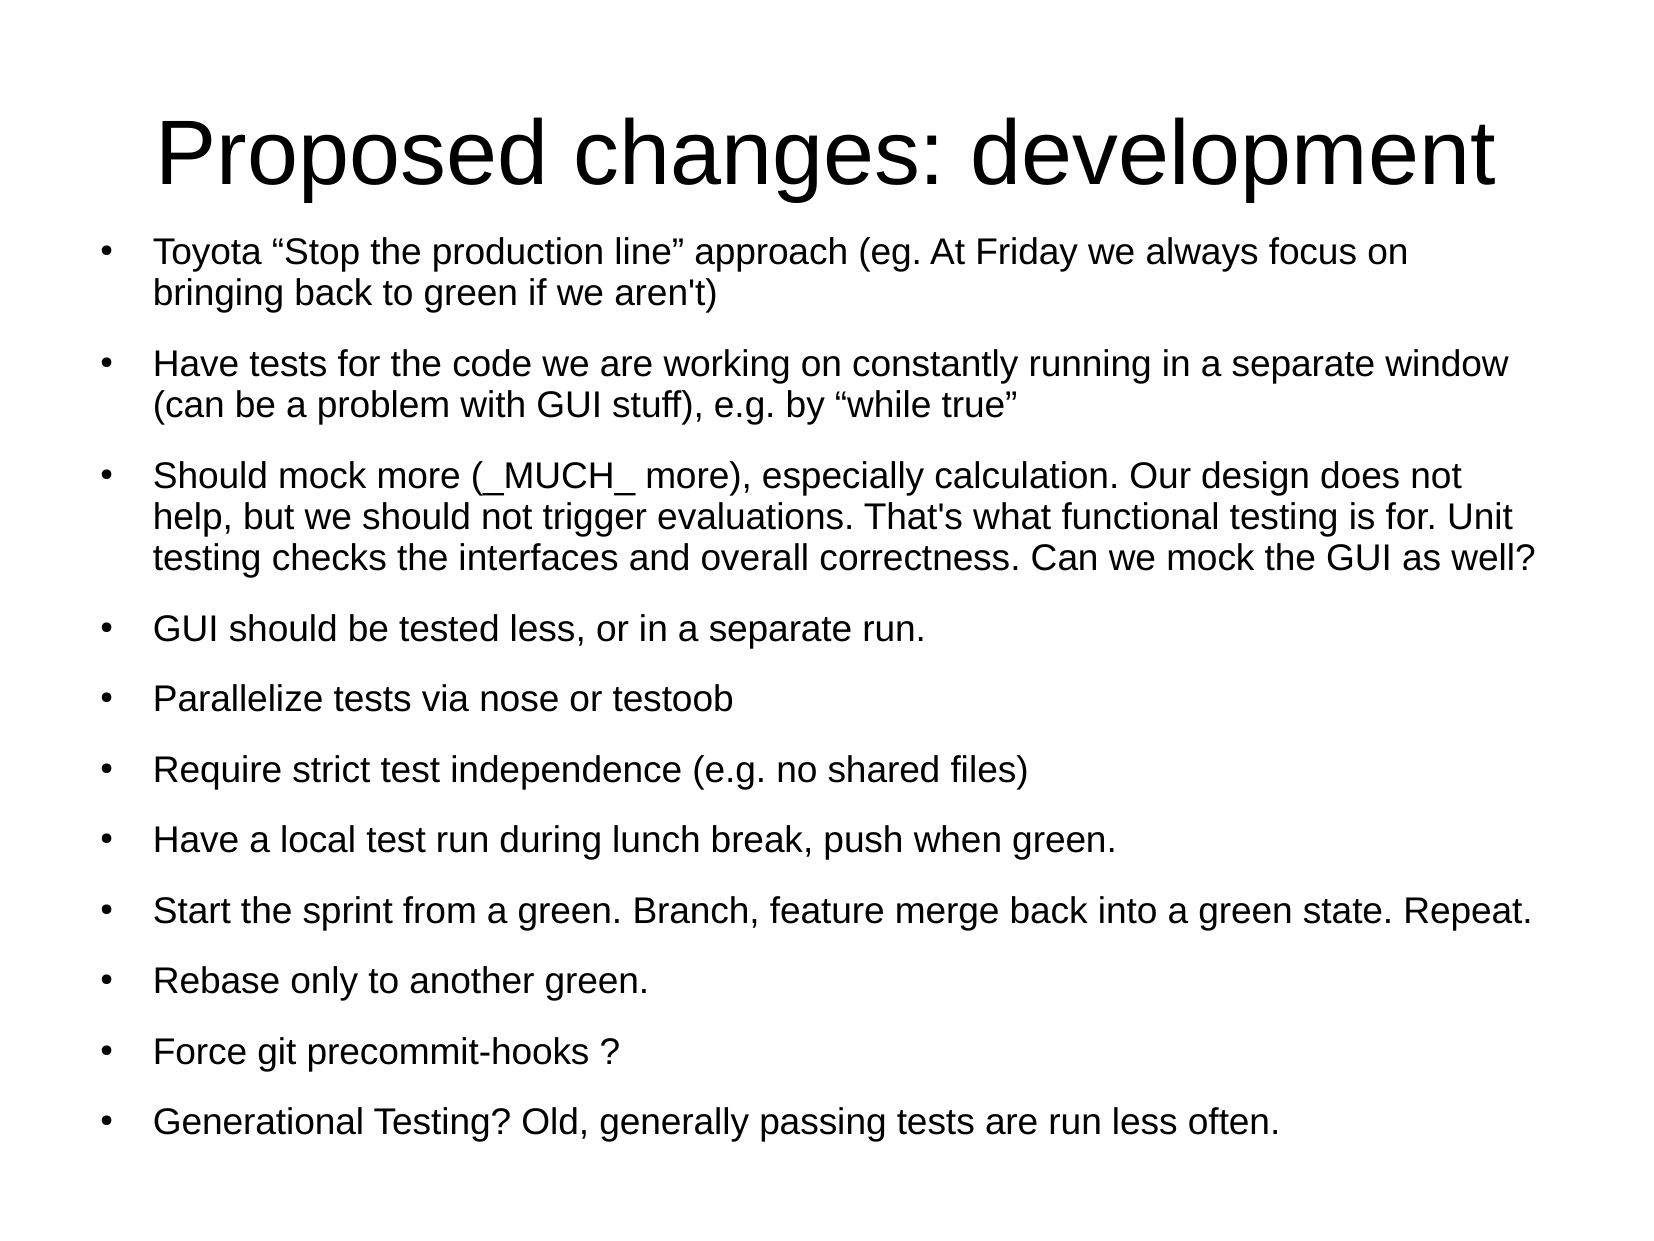

# Proposed changes: development
Toyota “Stop the production line” approach (eg. At Friday we always focus on bringing back to green if we aren't)
Have tests for the code we are working on constantly running in a separate window (can be a problem with GUI stuff), e.g. by “while true”
Should mock more (_MUCH_ more), especially calculation. Our design does not help, but we should not trigger evaluations. That's what functional testing is for. Unit testing checks the interfaces and overall correctness. Can we mock the GUI as well?
GUI should be tested less, or in a separate run.
Parallelize tests via nose or testoob
Require strict test independence (e.g. no shared files)
Have a local test run during lunch break, push when green.
Start the sprint from a green. Branch, feature merge back into a green state. Repeat.
Rebase only to another green.
Force git precommit-hooks ?
Generational Testing? Old, generally passing tests are run less often.